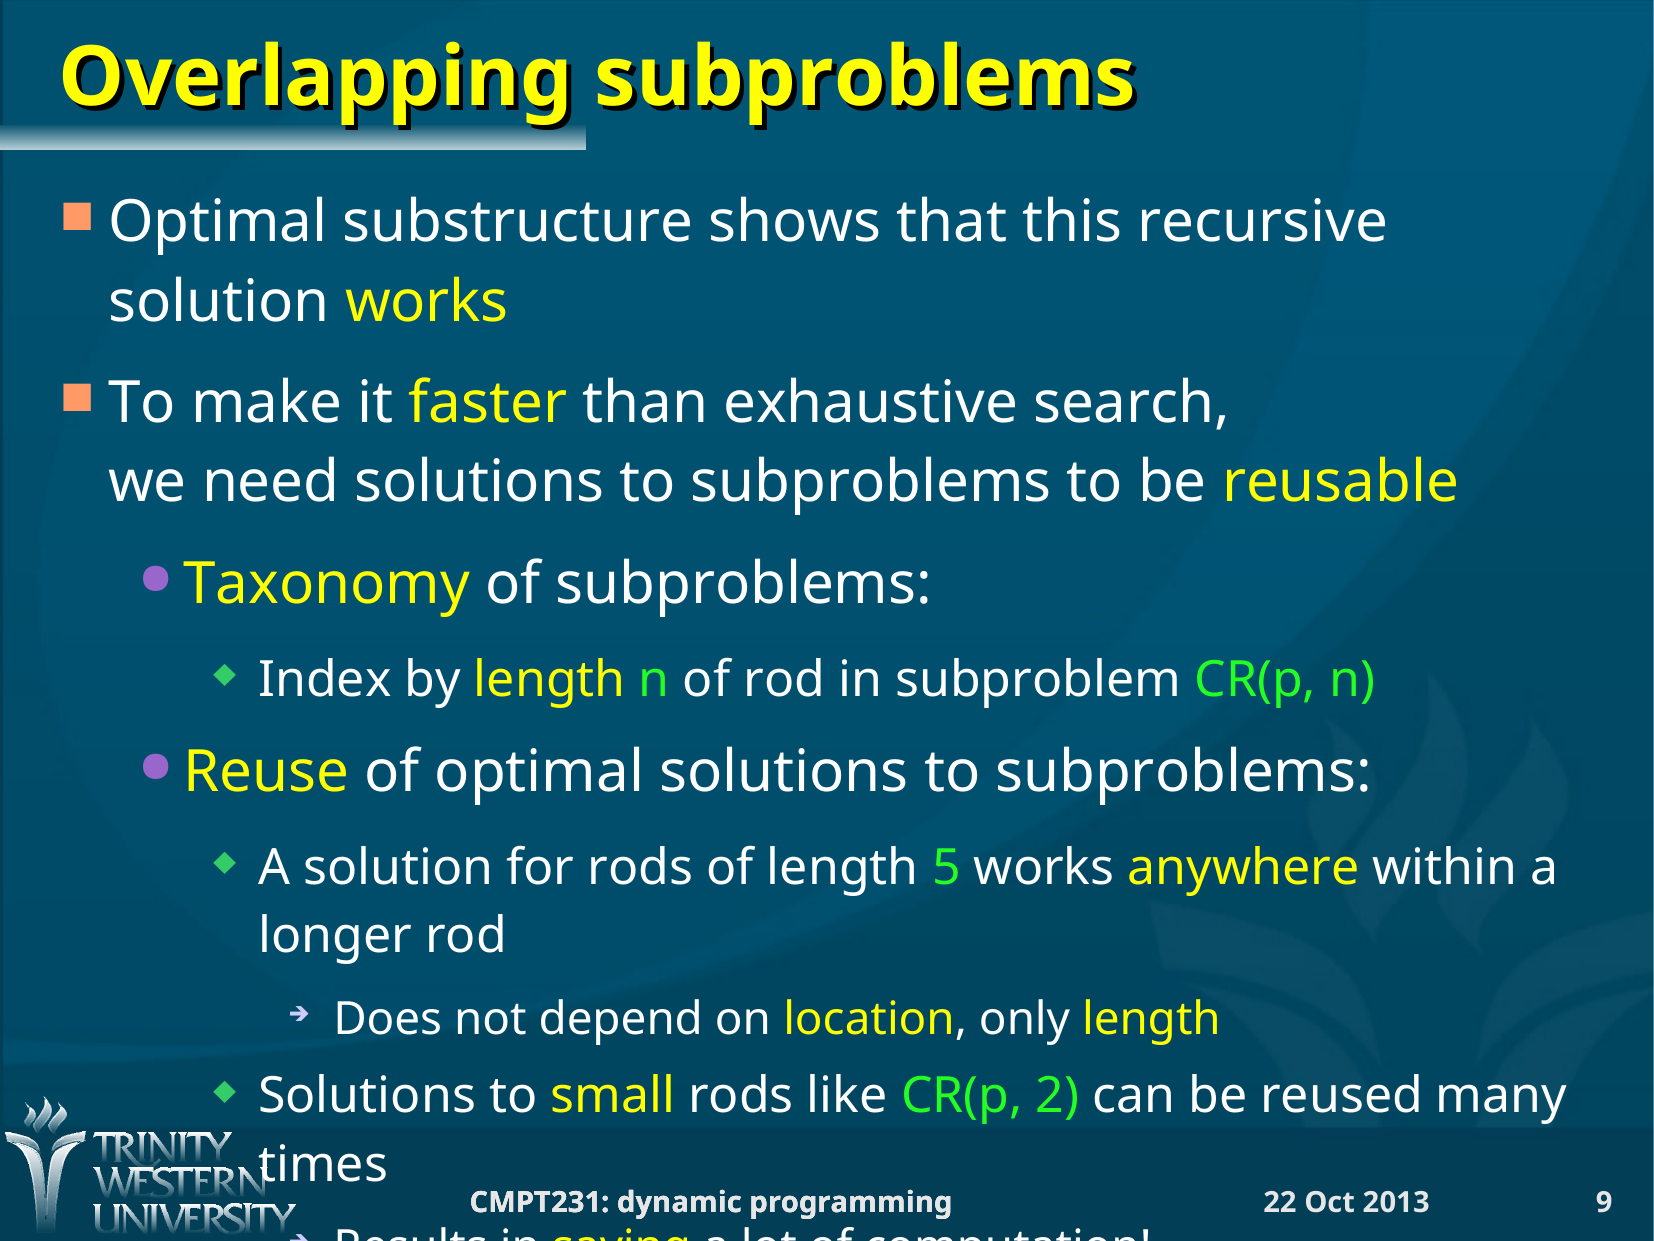

# Overlapping subproblems
Optimal substructure shows that this recursive solution works
To make it faster than exhaustive search,
we need solutions to subproblems to be reusable
Taxonomy of subproblems:
Index by length n of rod in subproblem CR(p, n)
Reuse of optimal solutions to subproblems:
A solution for rods of length 5 works anywhere within a longer rod
Does not depend on location, only length
Solutions to small rods like CR(p, 2) can be reused many times
Results in saving a lot of computation!
CMPT231: dynamic programming
22 Oct 2013
9